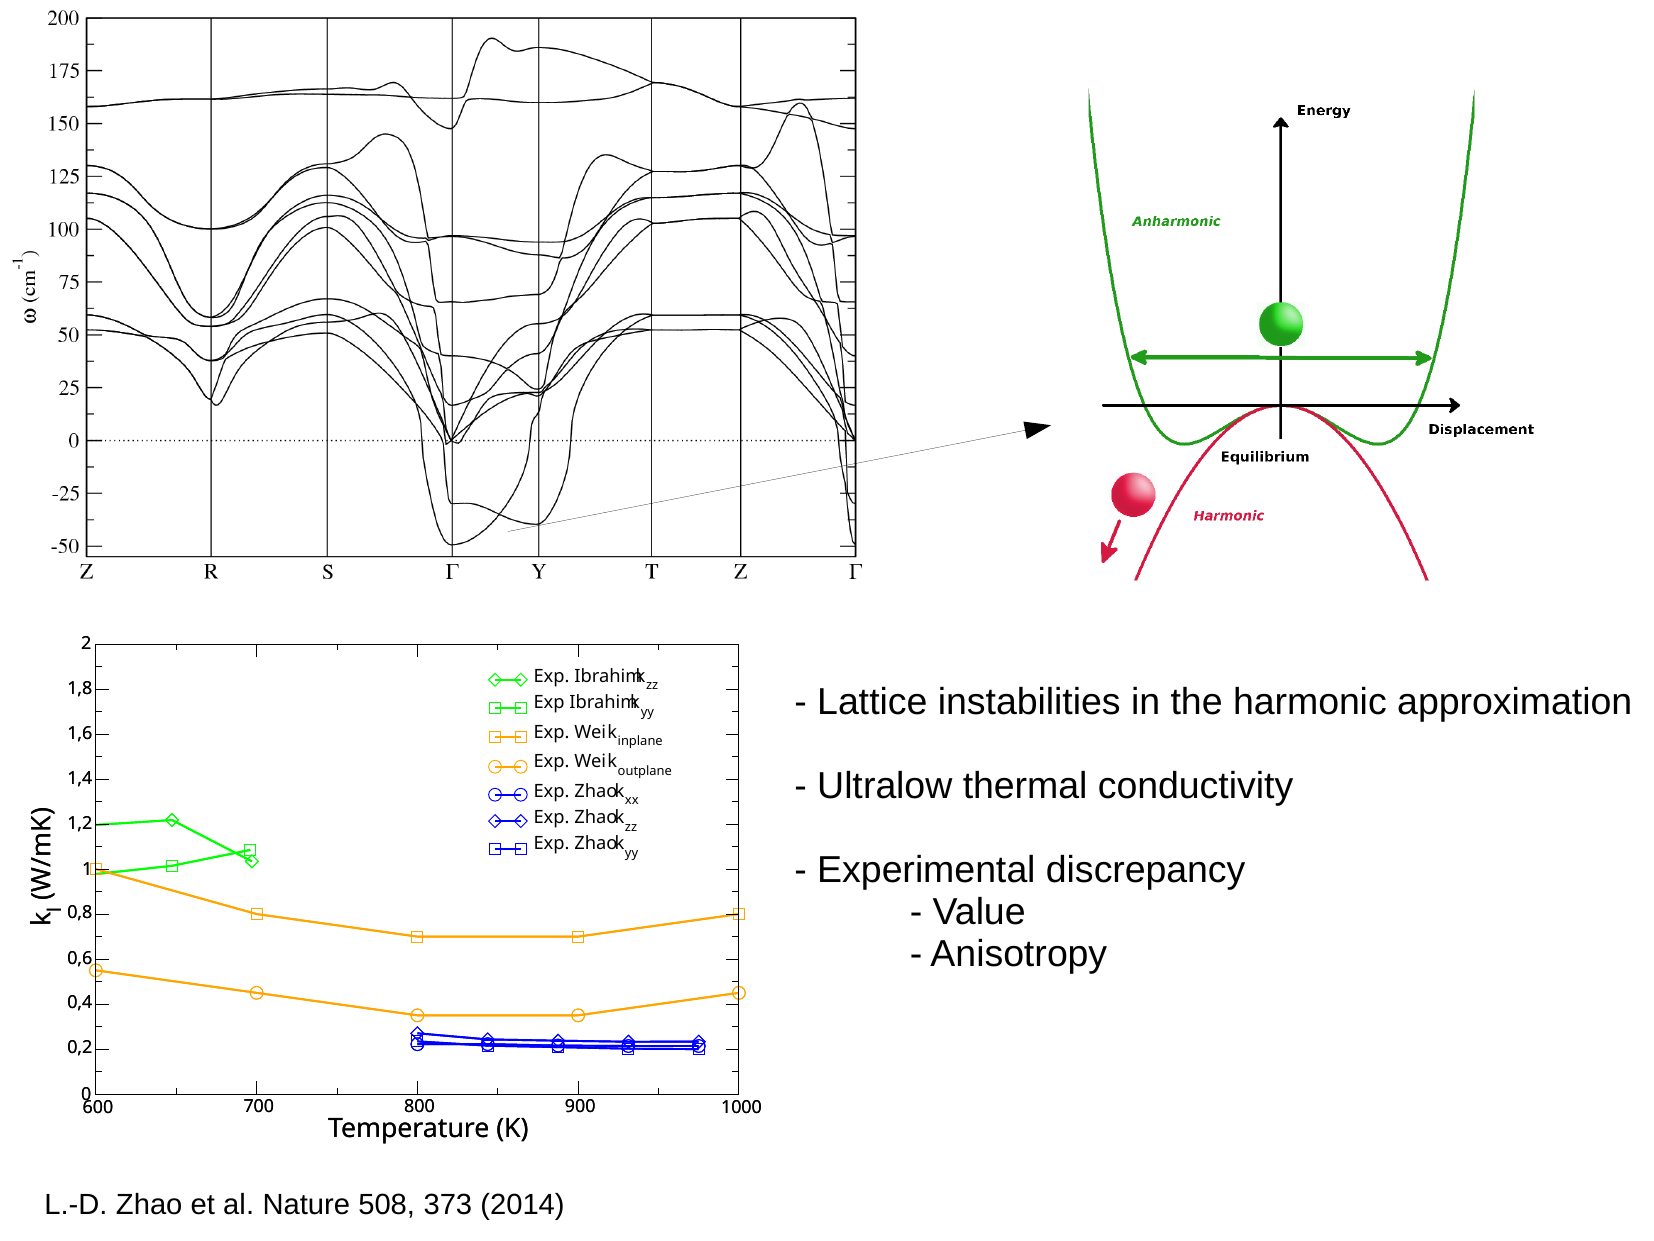

- Lattice instabilities in the harmonic approximation
- Ultralow thermal conductivity
- Experimental discrepancy
 - Value
 - Anisotropy
L.-D. Zhao et al. Nature 508, 373 (2014)